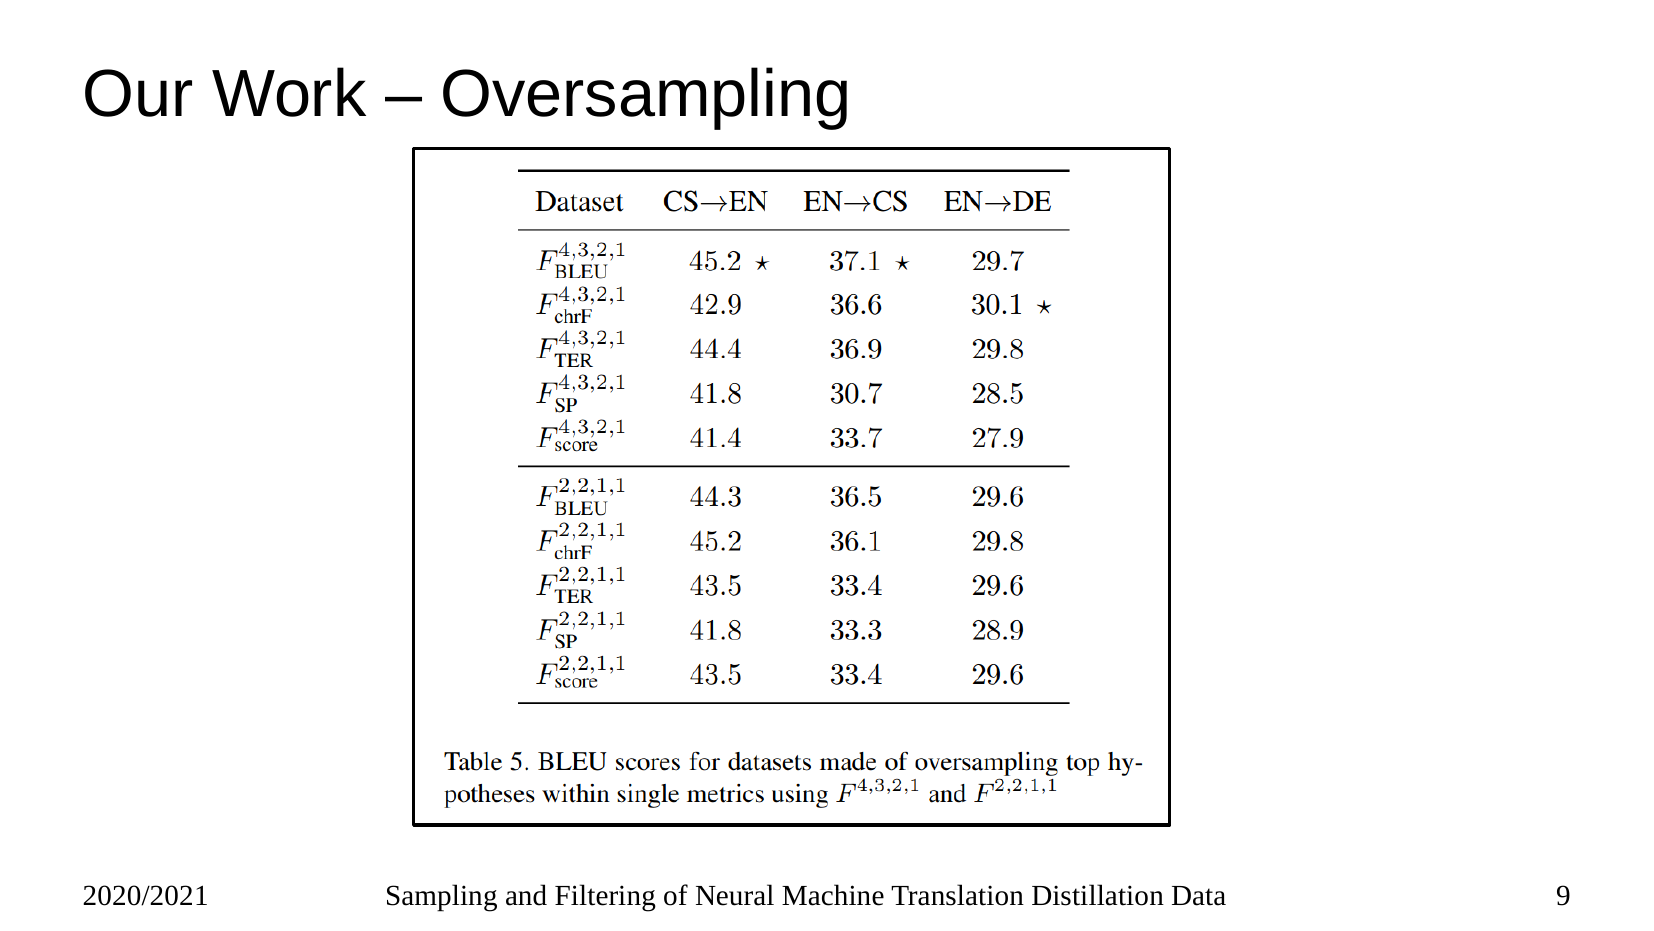

# Our Work – Oversampling
2020/2021
Sampling and Filtering of Neural Machine Translation Distillation Data
9